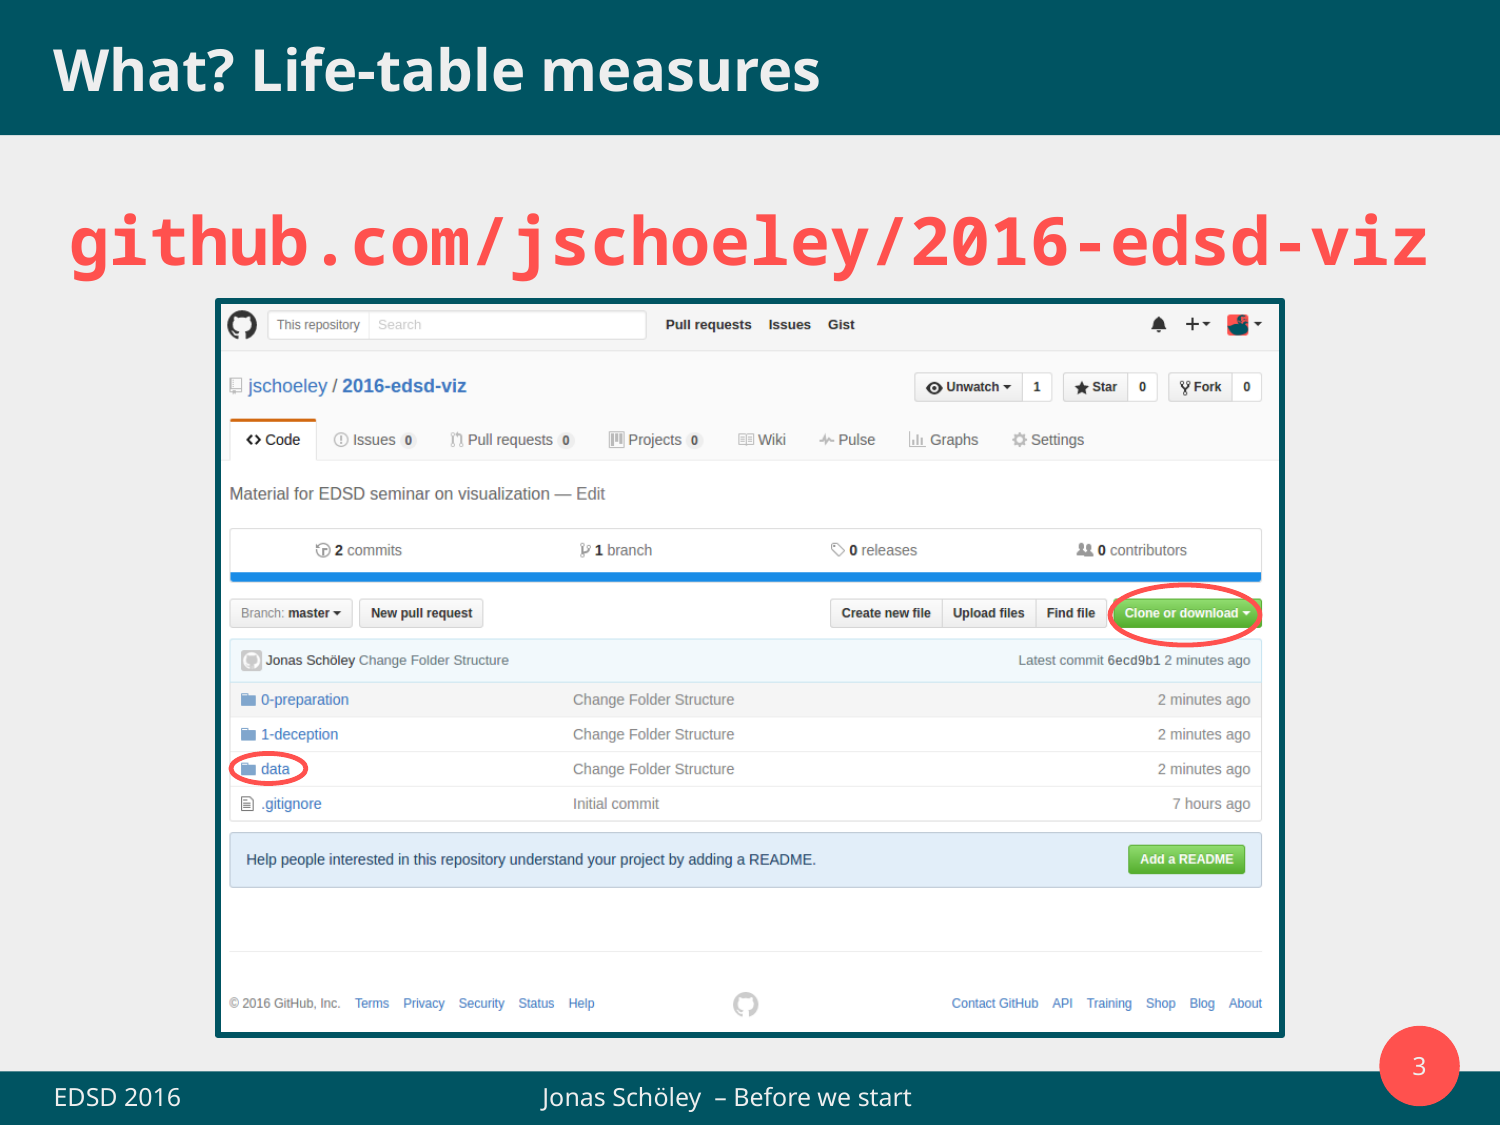

# What? Life-table measures
github.com/jschoeley/2016-edsd-viz
3
EDSD 2016
Jonas Schöley – Before we start